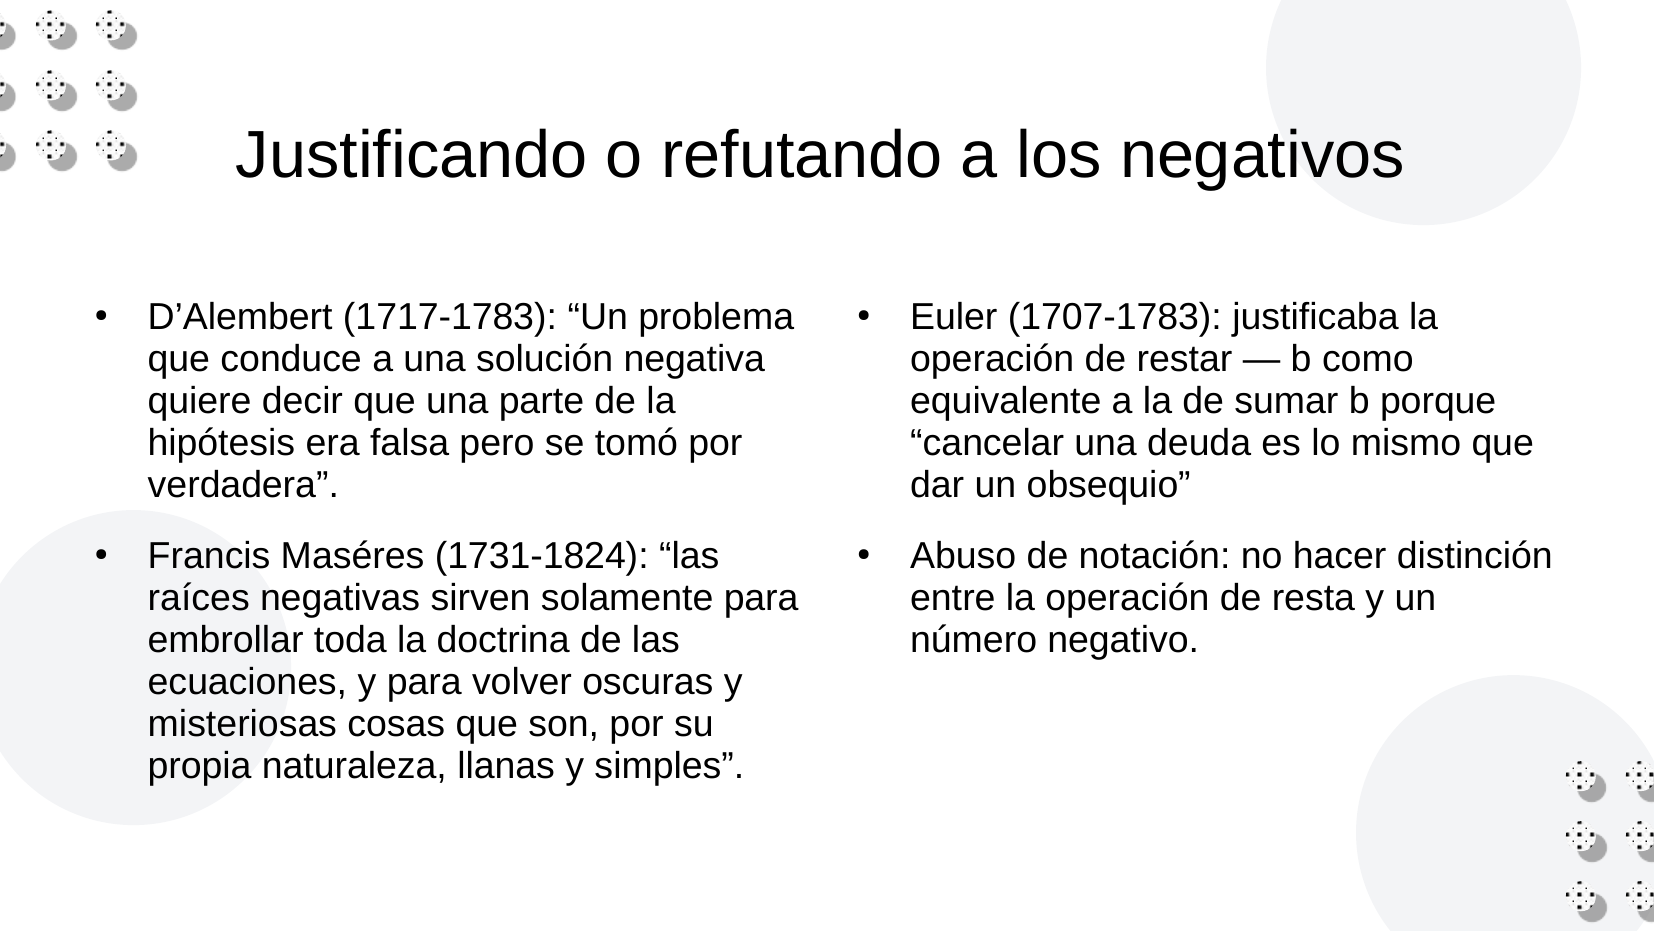

# Justificando o refutando a los negativos
D’Alembert (1717-1783): “Un problema que conduce a una solución negativa quiere decir que una parte de la hipótesis era falsa pero se tomó por verdadera”.
Francis Maséres (1731-1824): “las raíces negativas sirven solamente para embrollar toda la doctrina de las ecuaciones, y para volver oscuras y miste­riosas cosas que son, por su propia naturaleza, llanas y simples”.
Euler (1707-1783): justificaba la operación de restar — b como equivalente a la de sumar b porque “cancelar una deuda es lo mismo que dar un obsequio”
Abuso de notación: no hacer distinción entre la operación de resta y un número negativo.